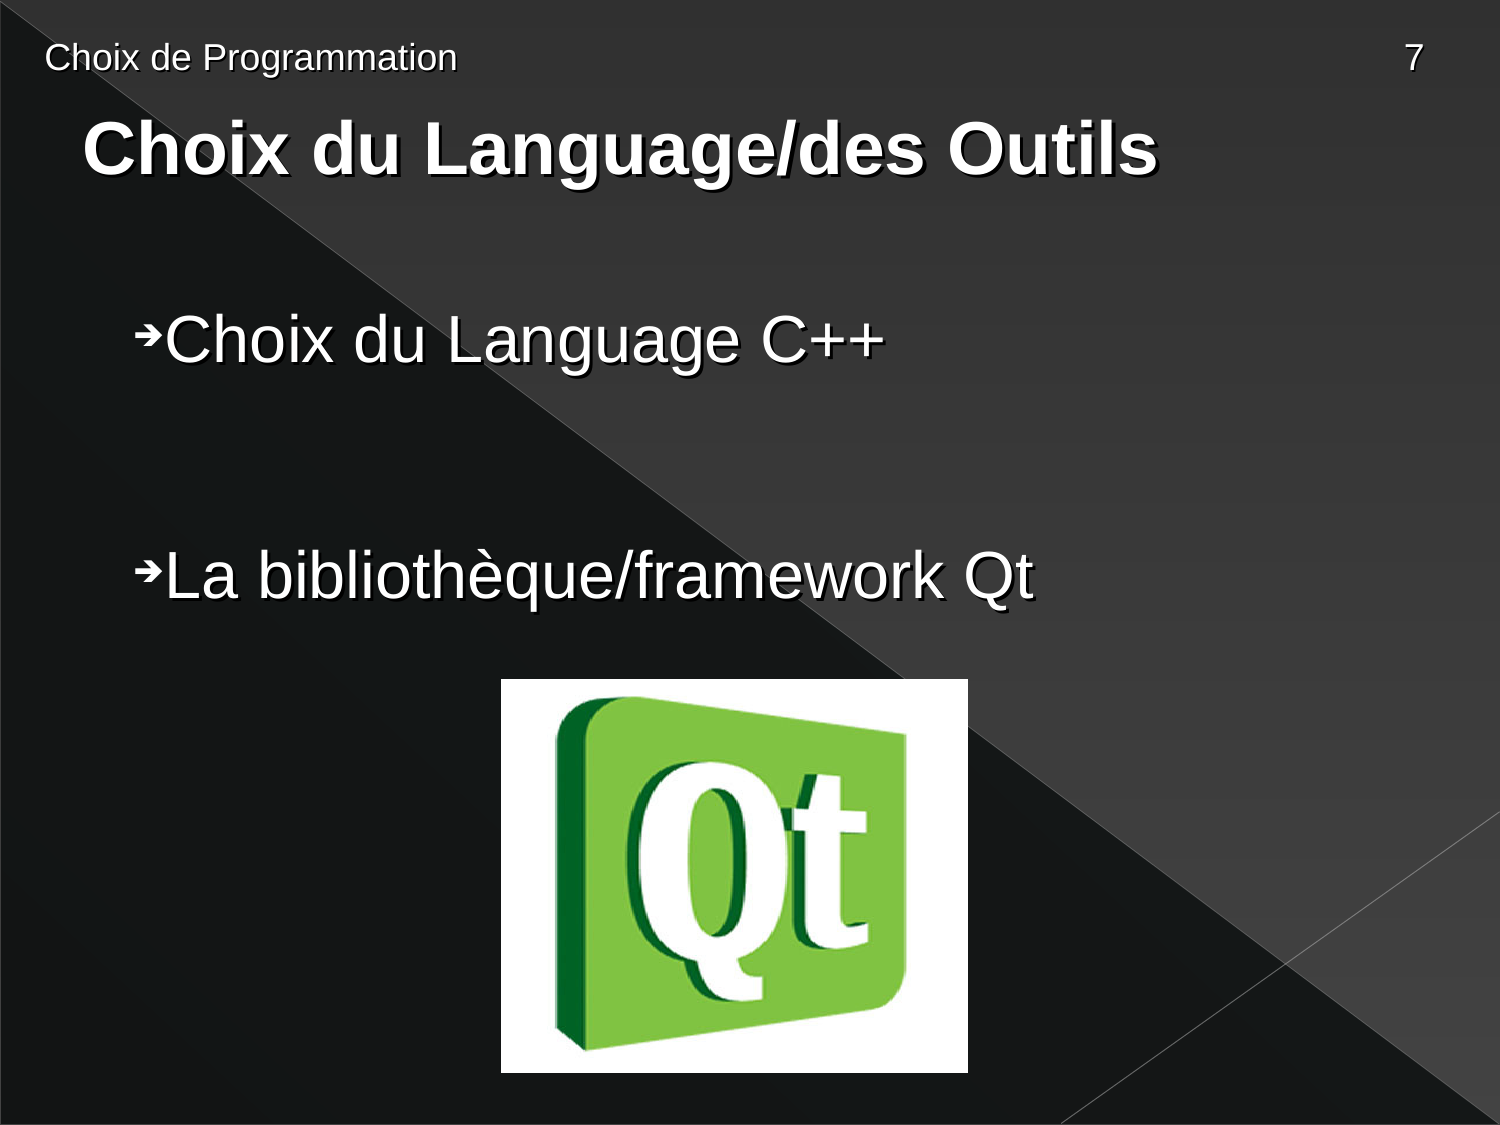

Choix de Programmation												 7
# Choix du Language/des Outils
Choix du Language C++
La bibliothèque/framework Qt